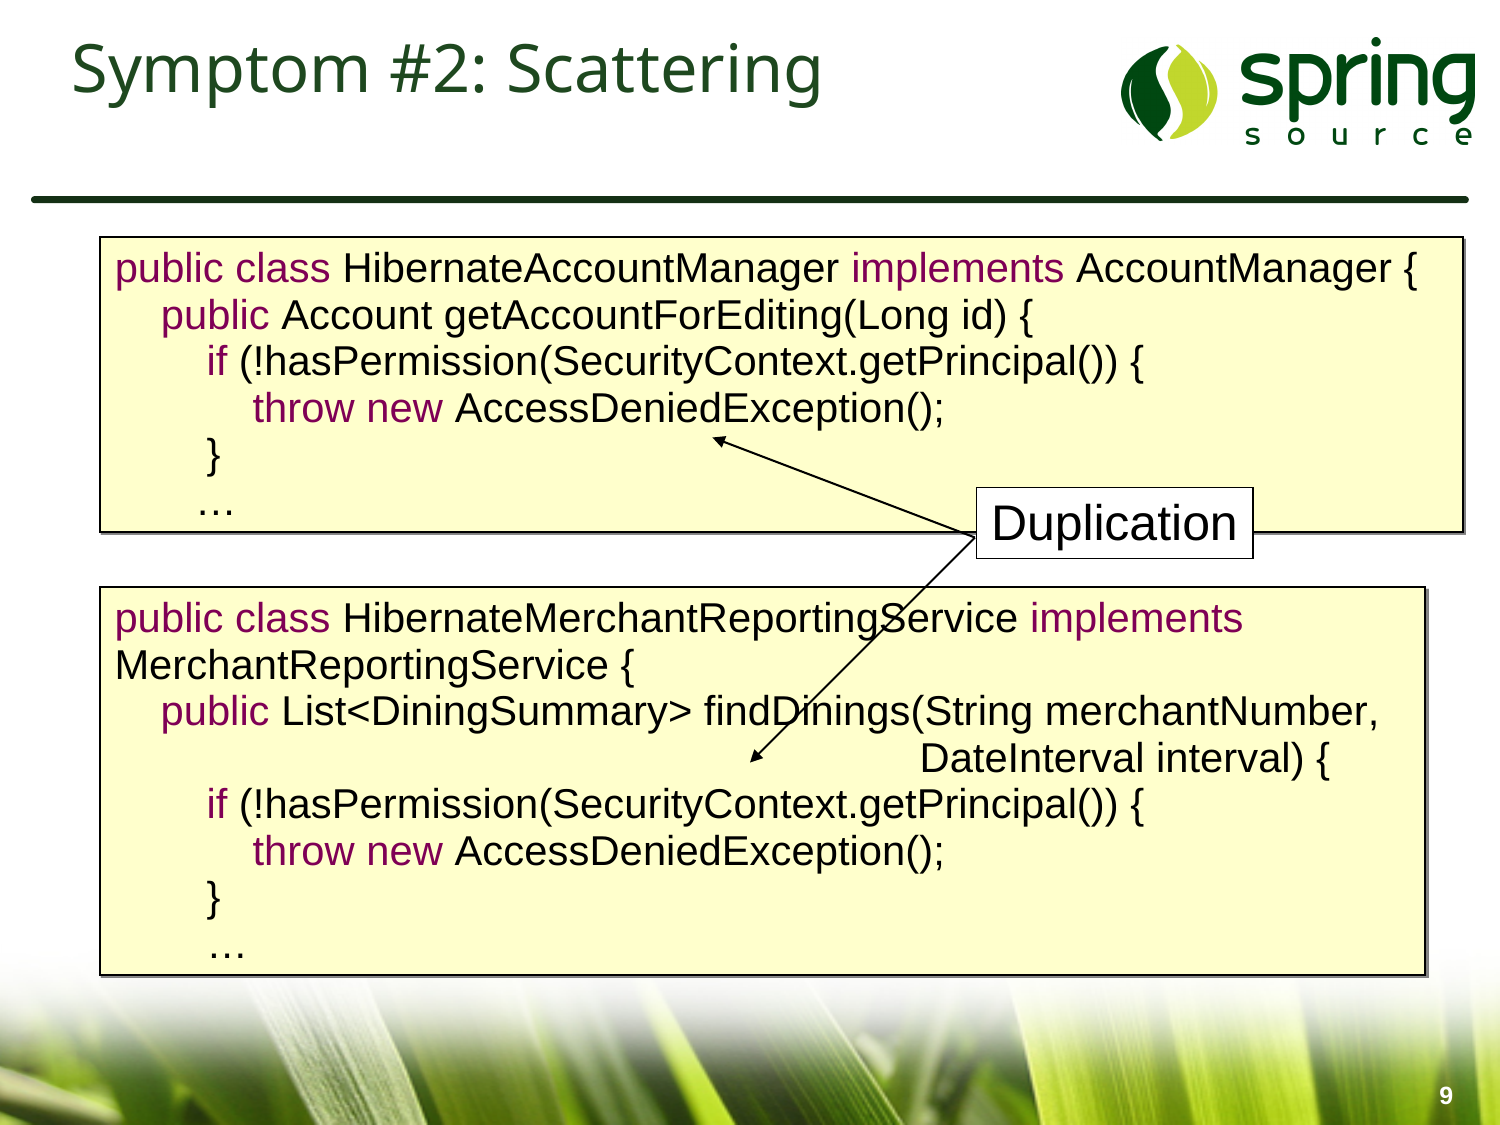

# Symptom #2: Scattering
public class HibernateAccountManager implements AccountManager {
 public Account getAccountForEditing(Long id) {
 if (!hasPermission(SecurityContext.getPrincipal()) {
 throw new AccessDeniedException();
 }
 …
Duplication
public class HibernateMerchantReportingService implements MerchantReportingService {
 public List<DiningSummary> findDinings(String merchantNumber,
 DateInterval interval) {
 if (!hasPermission(SecurityContext.getPrincipal()) {
 throw new AccessDeniedException();
 }
 …